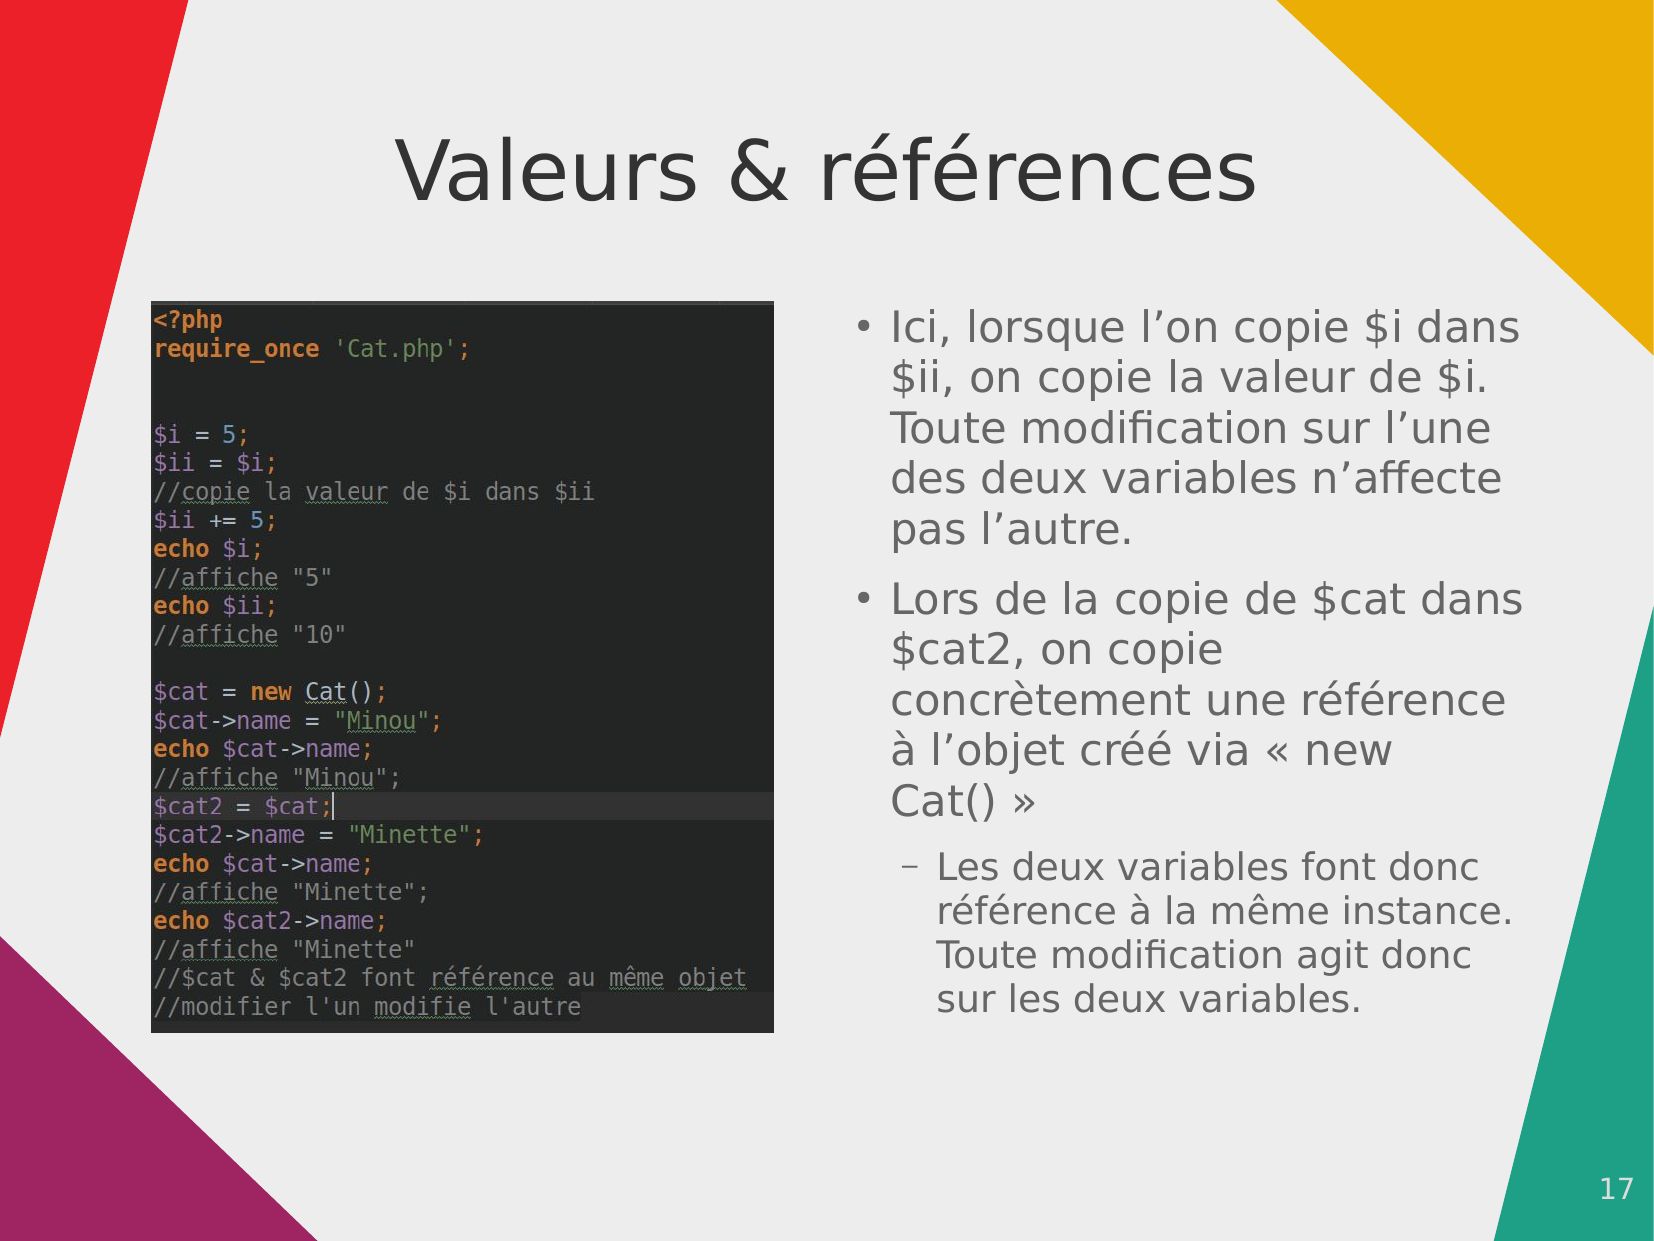

# Valeurs & références
Ici, lorsque l’on copie $i dans $ii, on copie la valeur de $i. Toute modification sur l’une des deux variables n’affecte pas l’autre.
Lors de la copie de $cat dans $cat2, on copie concrètement une référence à l’objet créé via « new Cat() »
Les deux variables font donc référence à la même instance. Toute modification agit donc sur les deux variables.
17